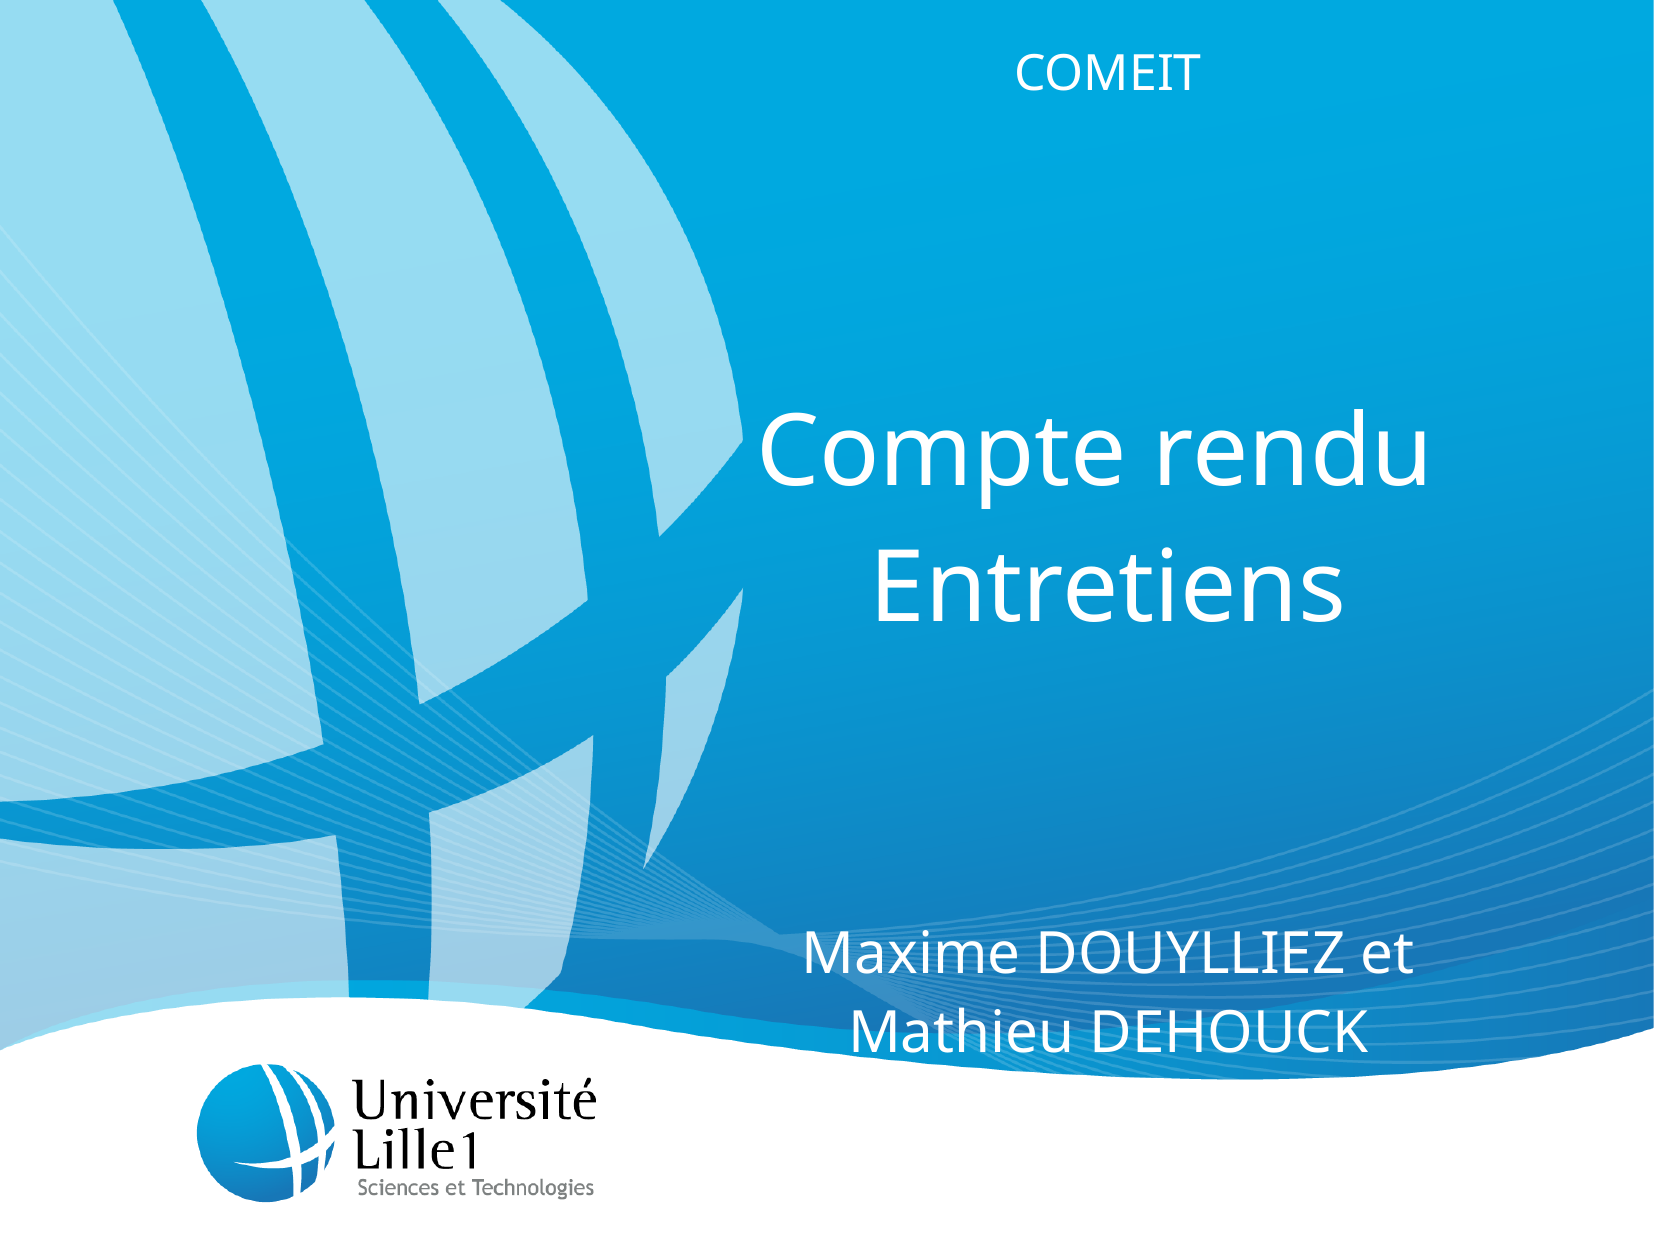

COMEIT
Compte rendu
Entretiens
Maxime DOUYLLIEZ et
Mathieu DEHOUCK
1